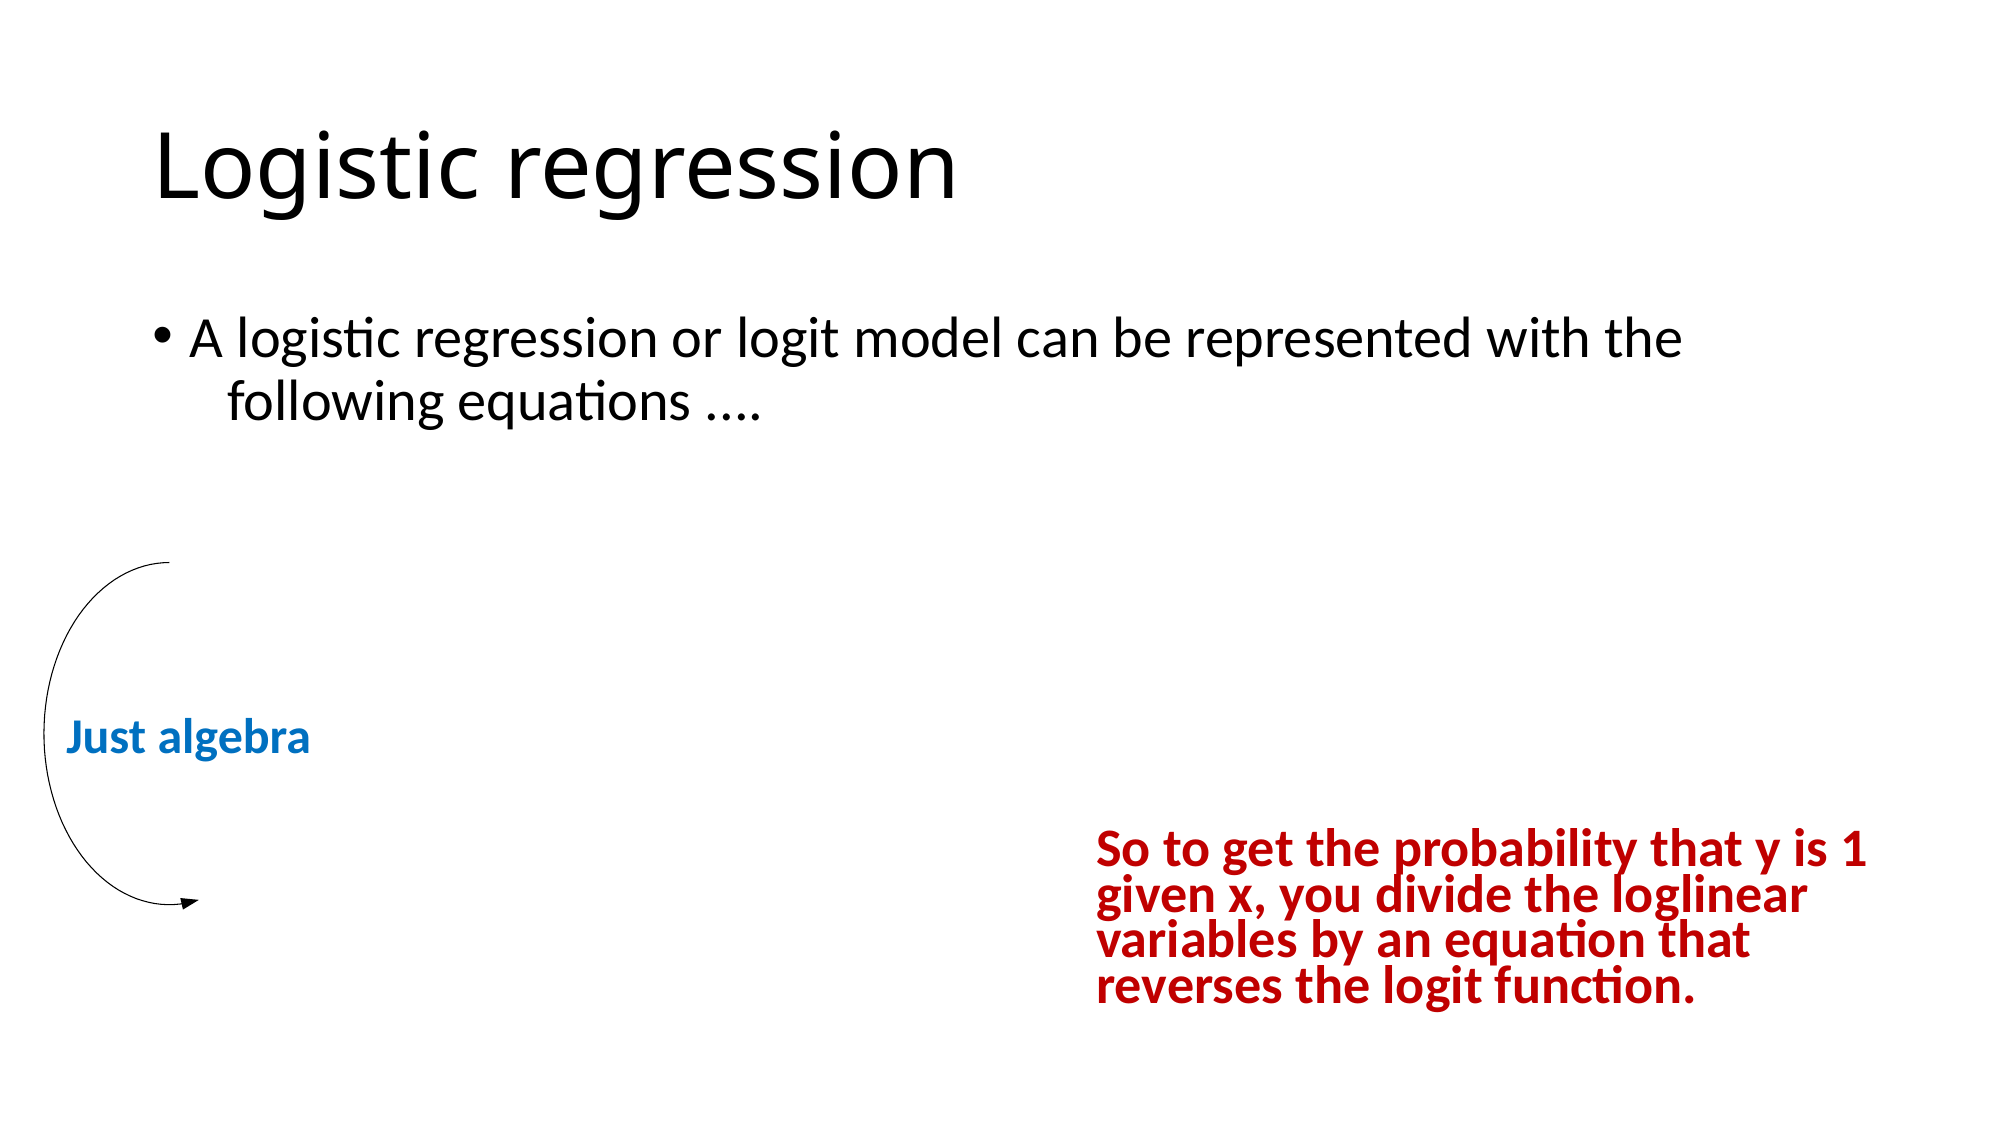

# Logistic regression
A logistic regression or logit model can be represented with the following equations ....
Just algebra
So to get the probability that y is 1 given x, you divide the loglinear variables by an equation that reverses the logit function.